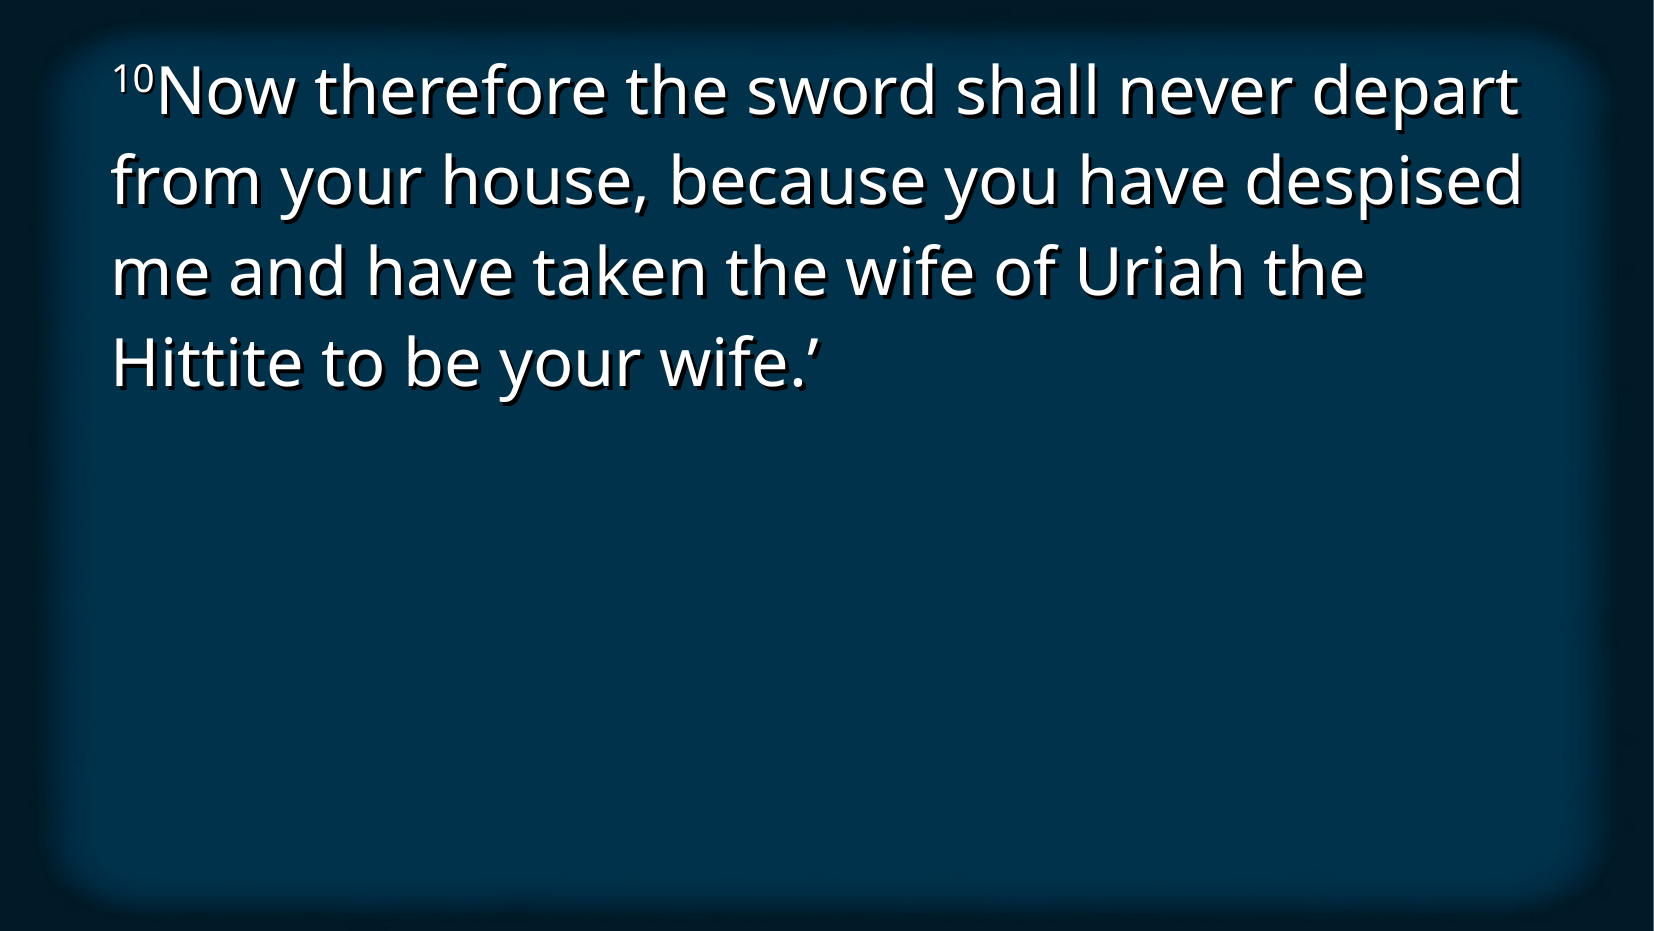

10Now therefore the sword shall never depart from your house, because you have despised me and have taken the wife of Uriah the Hittite to be your wife.’